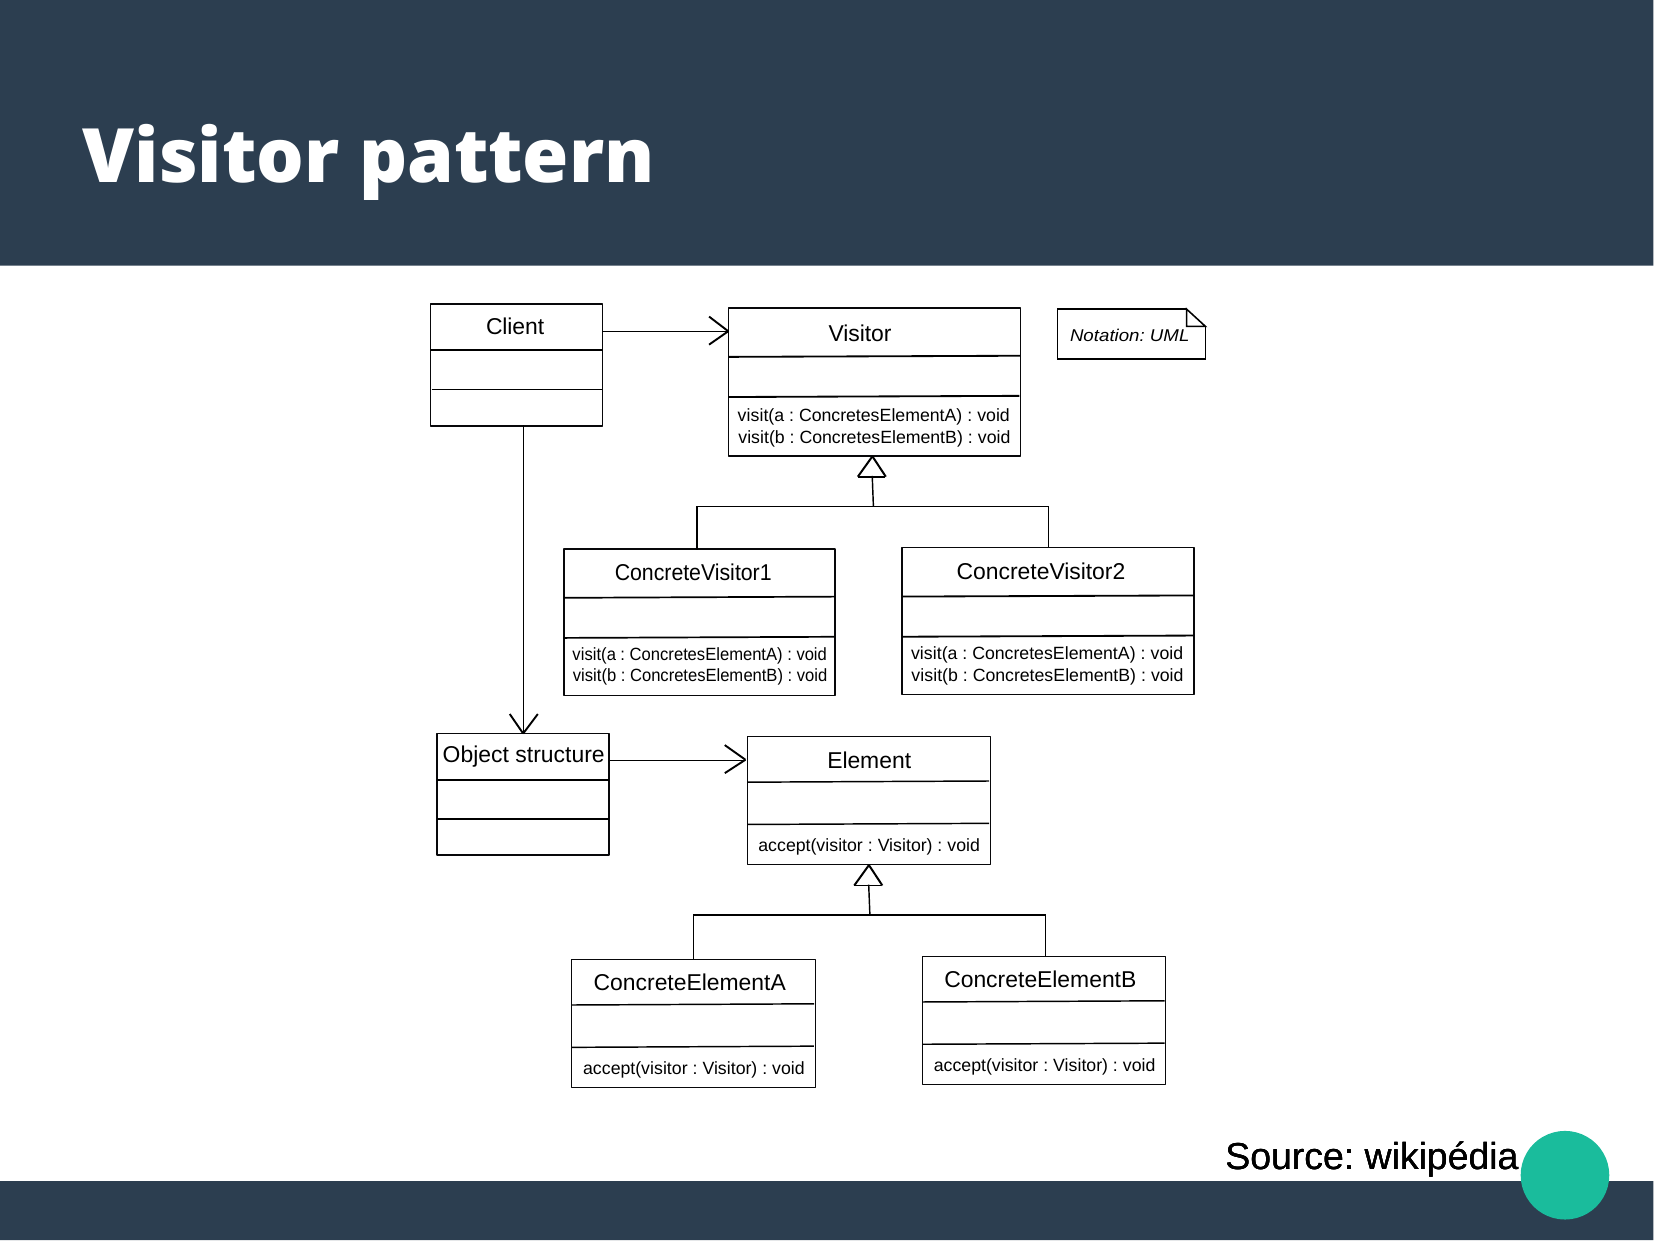

# Visitor pattern
Source: wikipédia
Source: wikipédia
Source: wikipédia